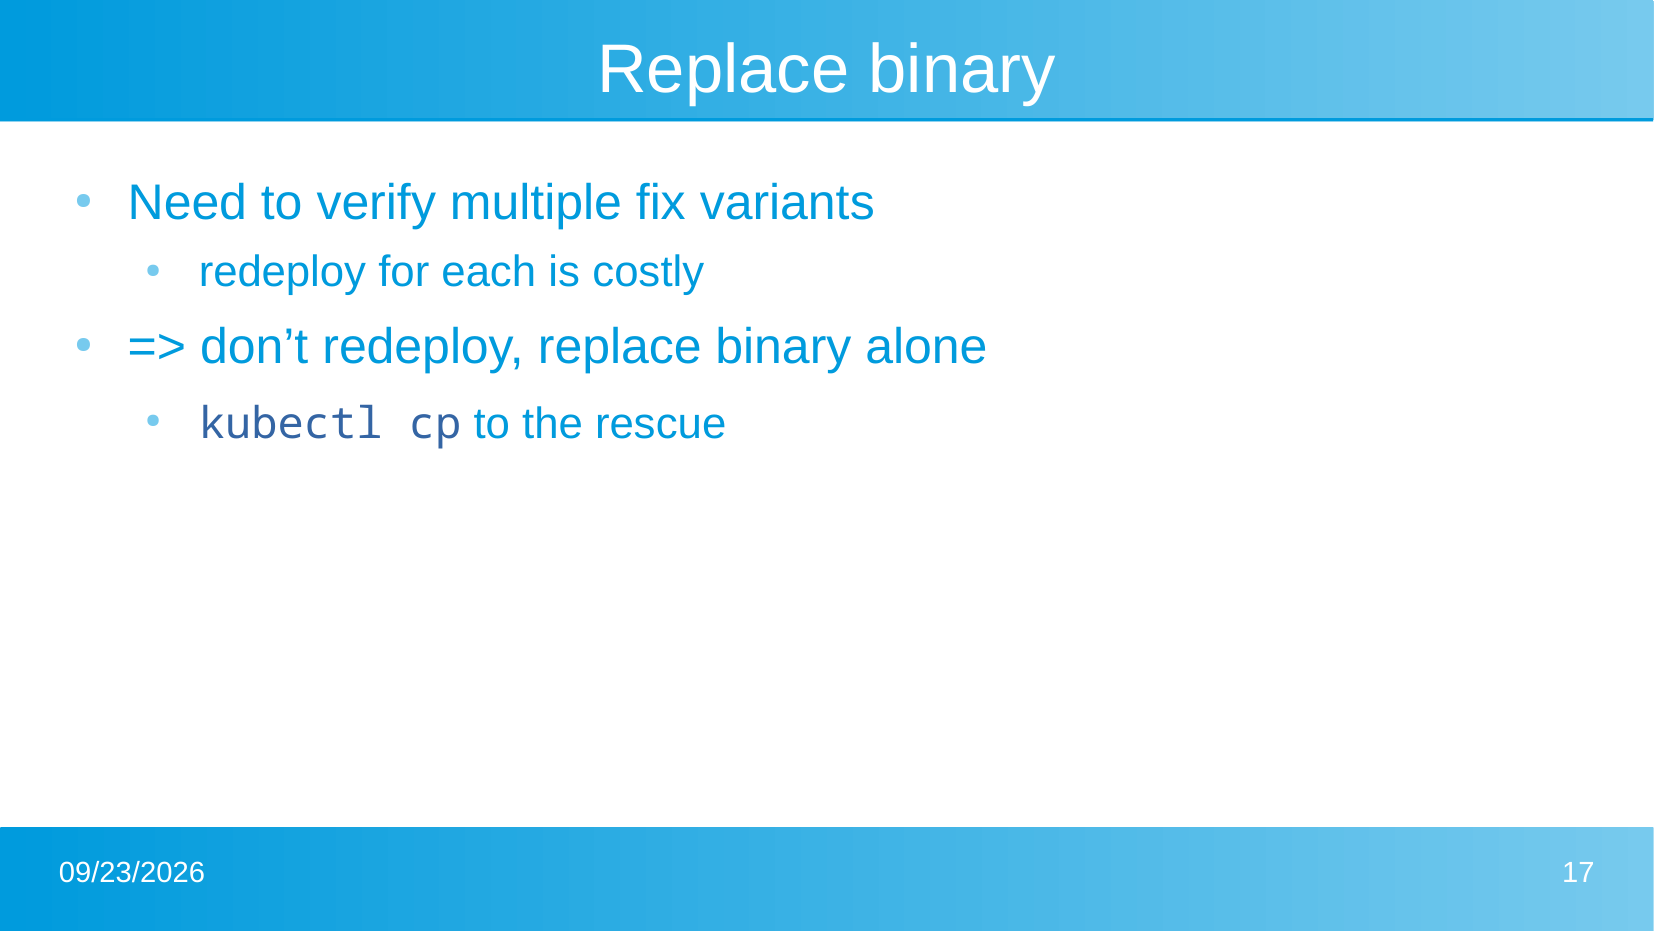

# Replace binary
Need to verify multiple fix variants
redeploy for each is costly
=> don’t redeploy, replace binary alone
kubectl cp to the rescue
17